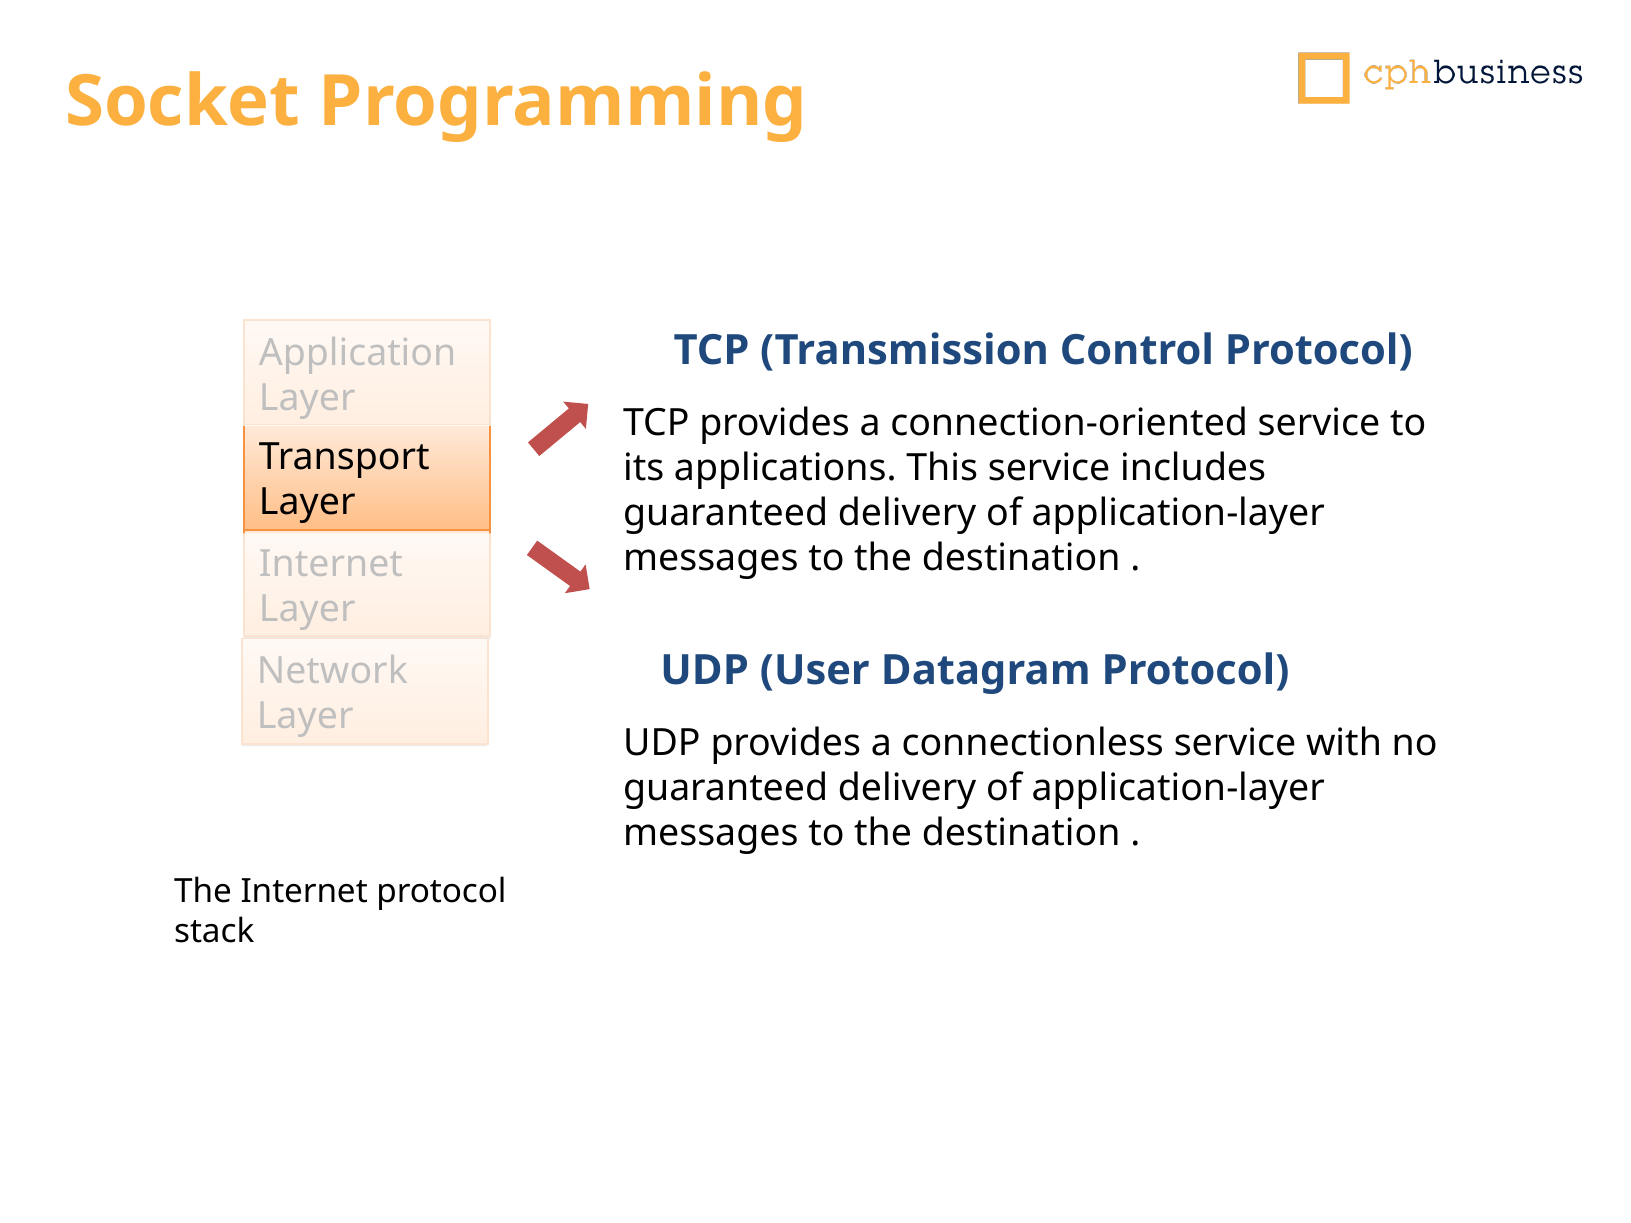

Socket Programming
TCP (Transmission Control Protocol)
TCP provides a connection-oriented service to its applications. This service includes guaranteed delivery of application-layer messages to the destination .
Application Layer
Transport
Layer
Internet
Layer
UDP (User Datagram Protocol)
UDP provides a connectionless service with no guaranteed delivery of application-layer messages to the destination .
Network Layer
The Internet protocol stack